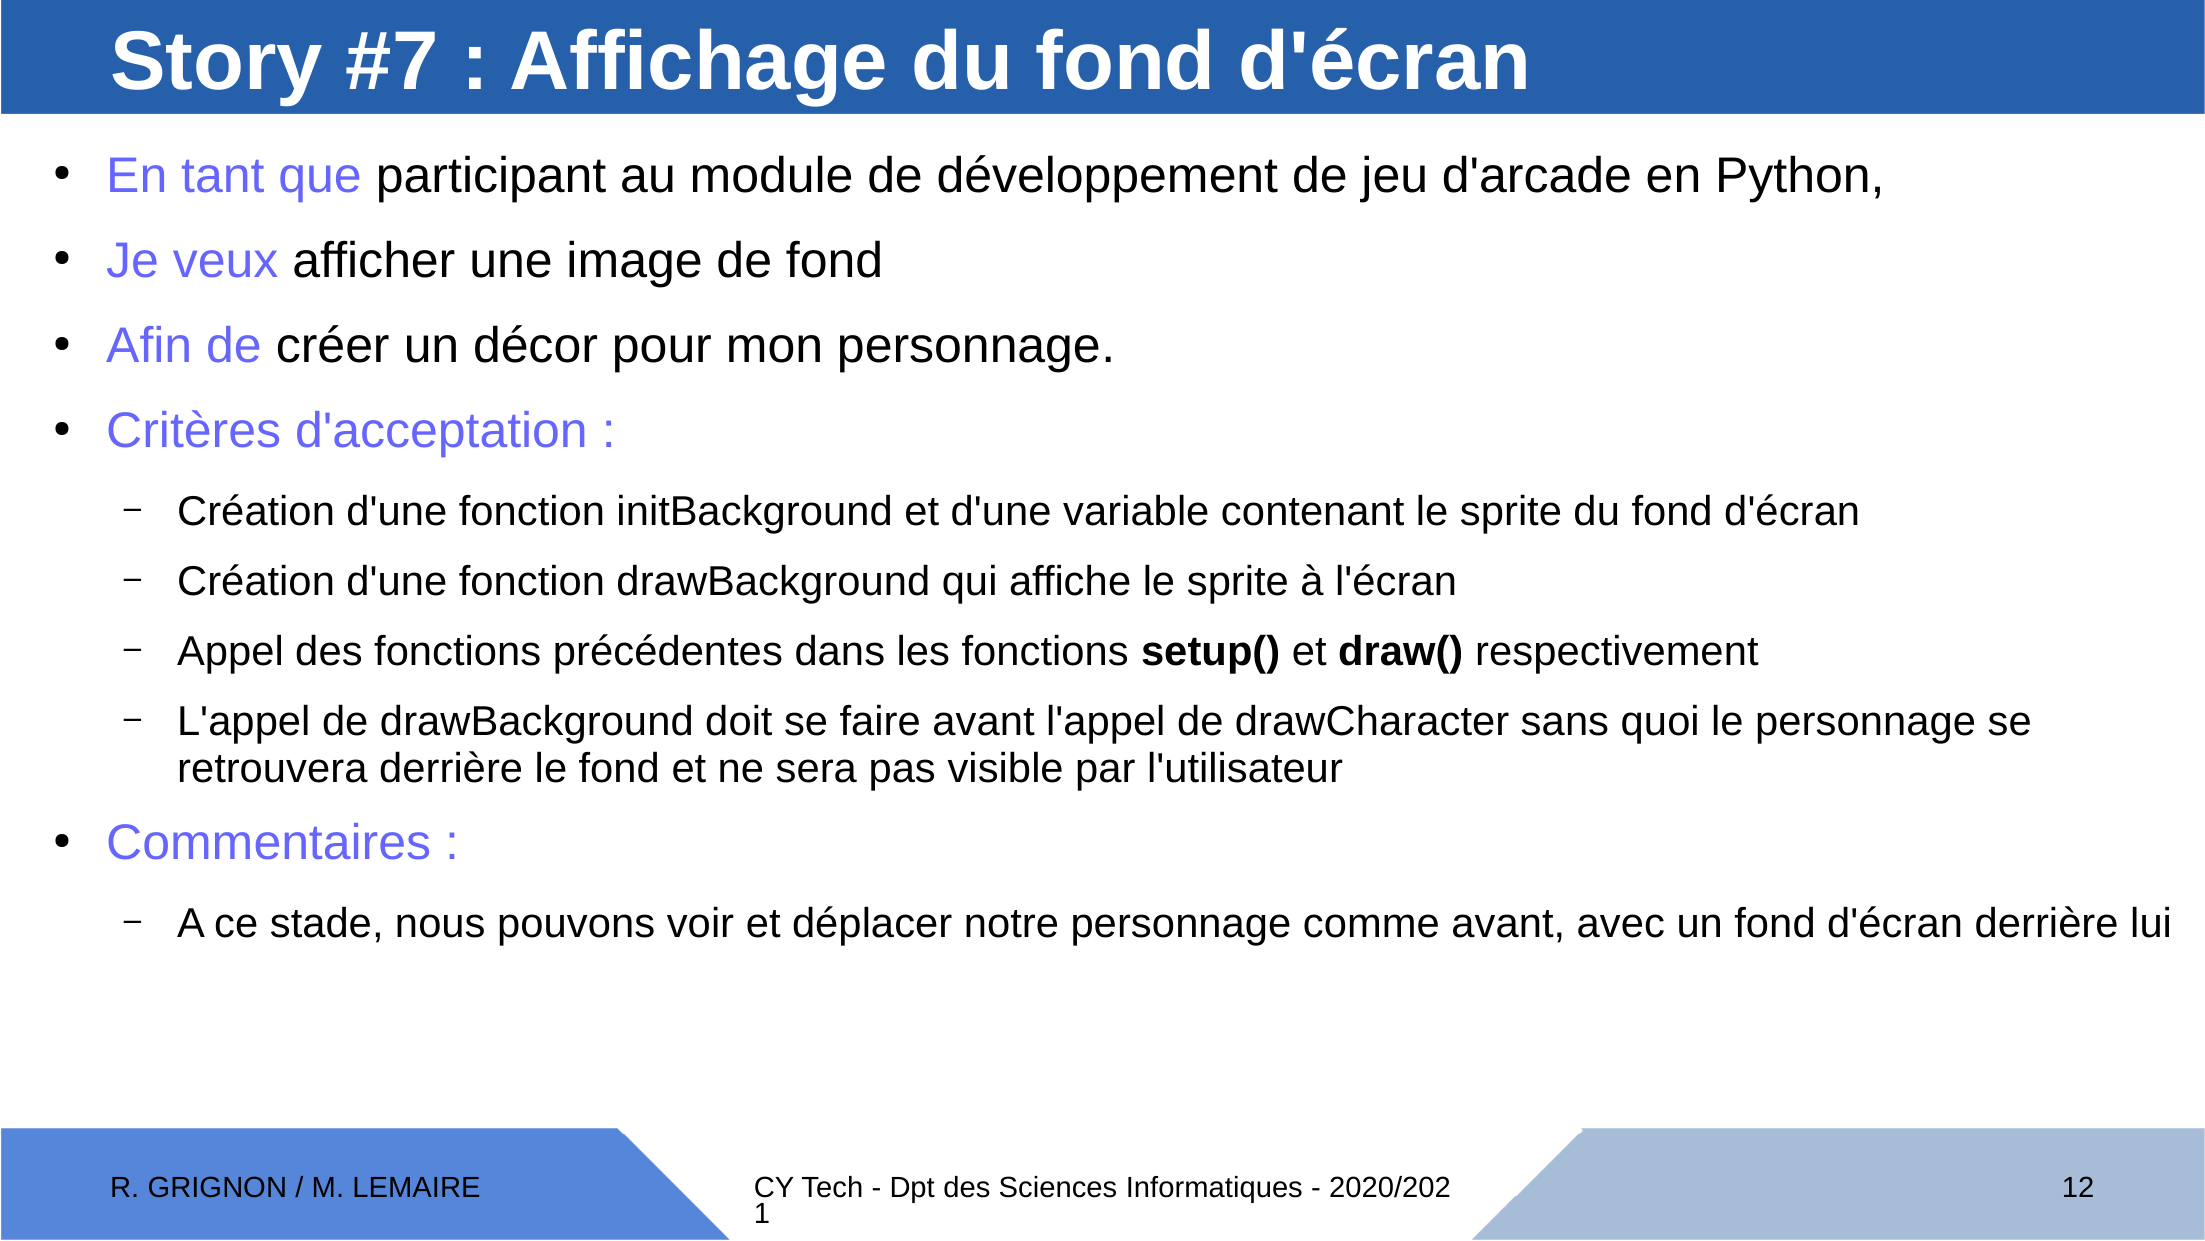

# Story #7 : Affichage du fond d'écran
En tant que participant au module de développement de jeu d'arcade en Python,
Je veux afficher une image de fond
Afin de créer un décor pour mon personnage.
Critères d'acceptation :
Création d'une fonction initBackground et d'une variable contenant le sprite du fond d'écran
Création d'une fonction drawBackground qui affiche le sprite à l'écran
Appel des fonctions précédentes dans les fonctions setup() et draw() respectivement
L'appel de drawBackground doit se faire avant l'appel de drawCharacter sans quoi le personnage se retrouvera derrière le fond et ne sera pas visible par l'utilisateur
Commentaires :
A ce stade, nous pouvons voir et déplacer notre personnage comme avant, avec un fond d'écran derrière lui
R. GRIGNON / M. LEMAIRE
CY Tech - Dpt des Sciences Informatiques - 2020/2021
12